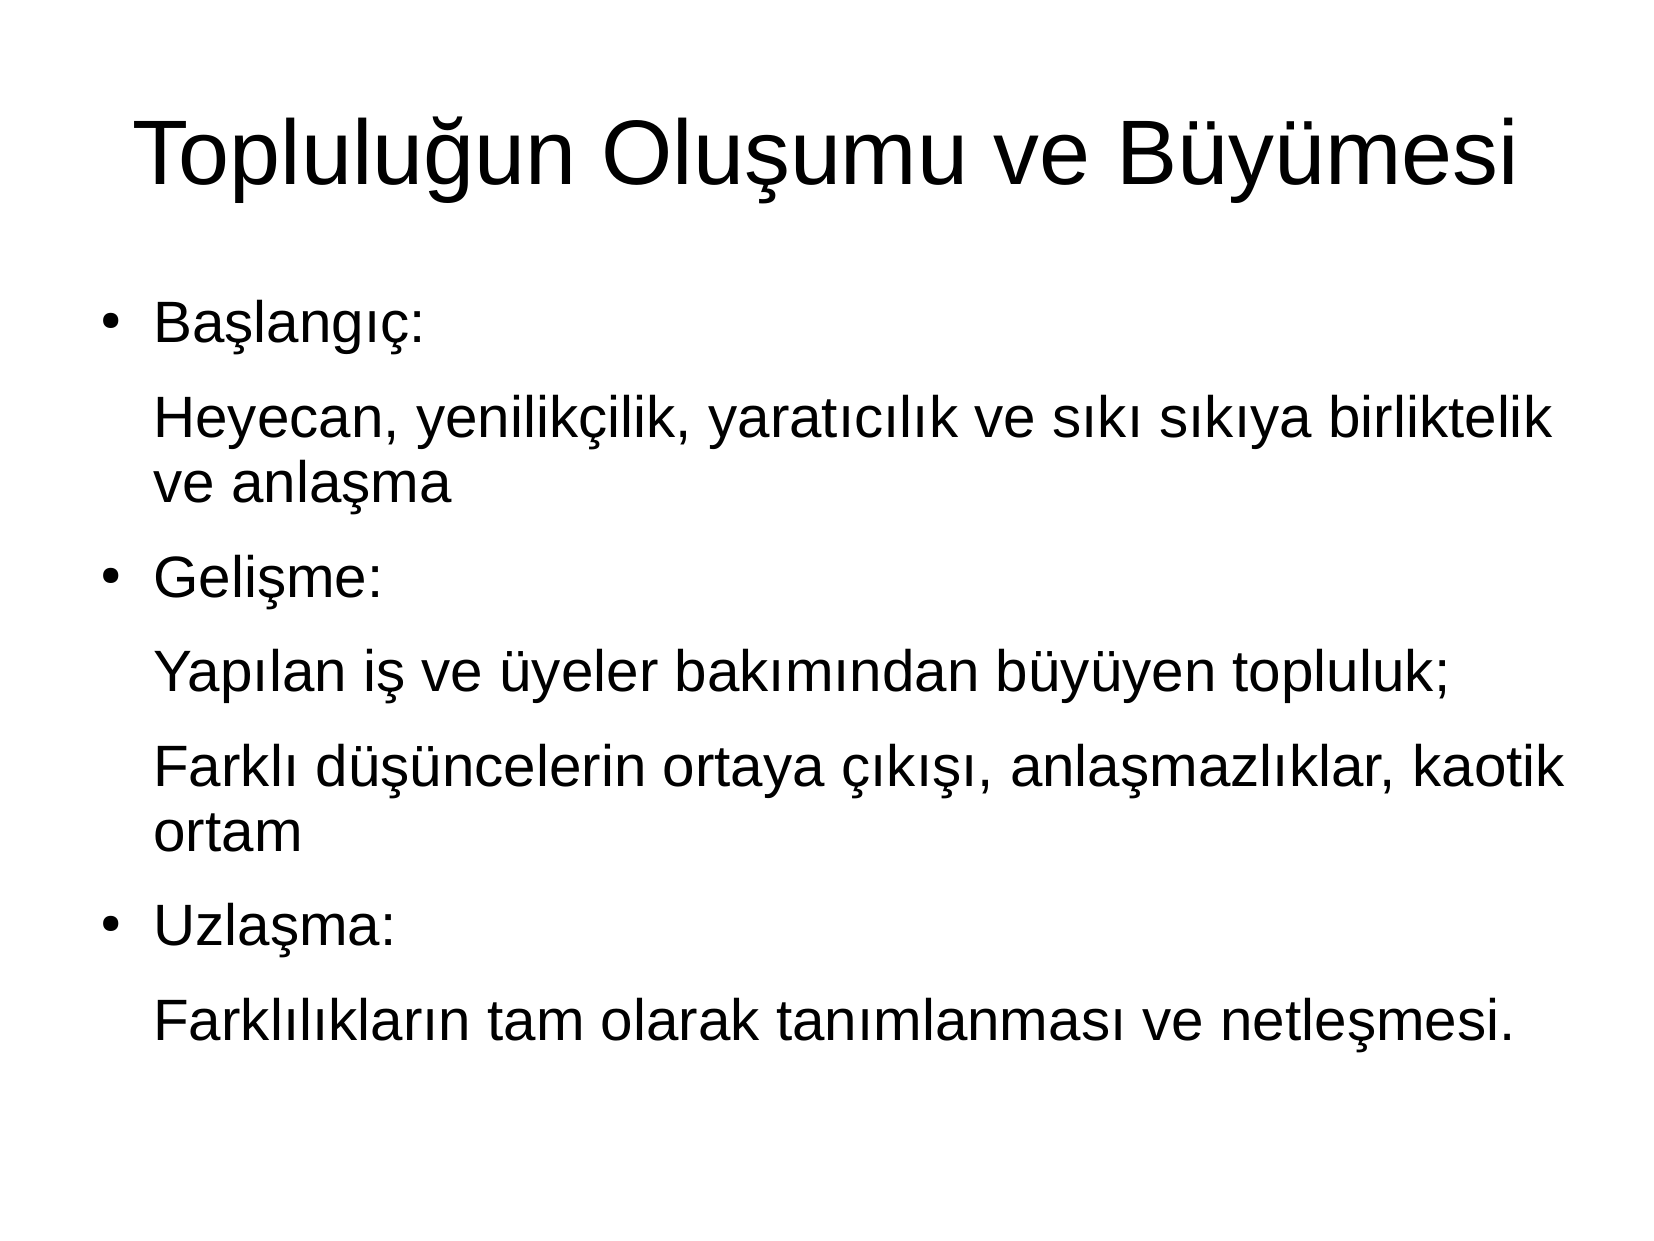

# Topluluğun Oluşumu ve Büyümesi
Başlangıç:
Heyecan, yenilikçilik, yaratıcılık ve sıkı sıkıya birliktelik ve anlaşma
Gelişme:
Yapılan iş ve üyeler bakımından büyüyen topluluk;
Farklı düşüncelerin ortaya çıkışı, anlaşmazlıklar, kaotik ortam
Uzlaşma:
Farklılıkların tam olarak tanımlanması ve netleşmesi.